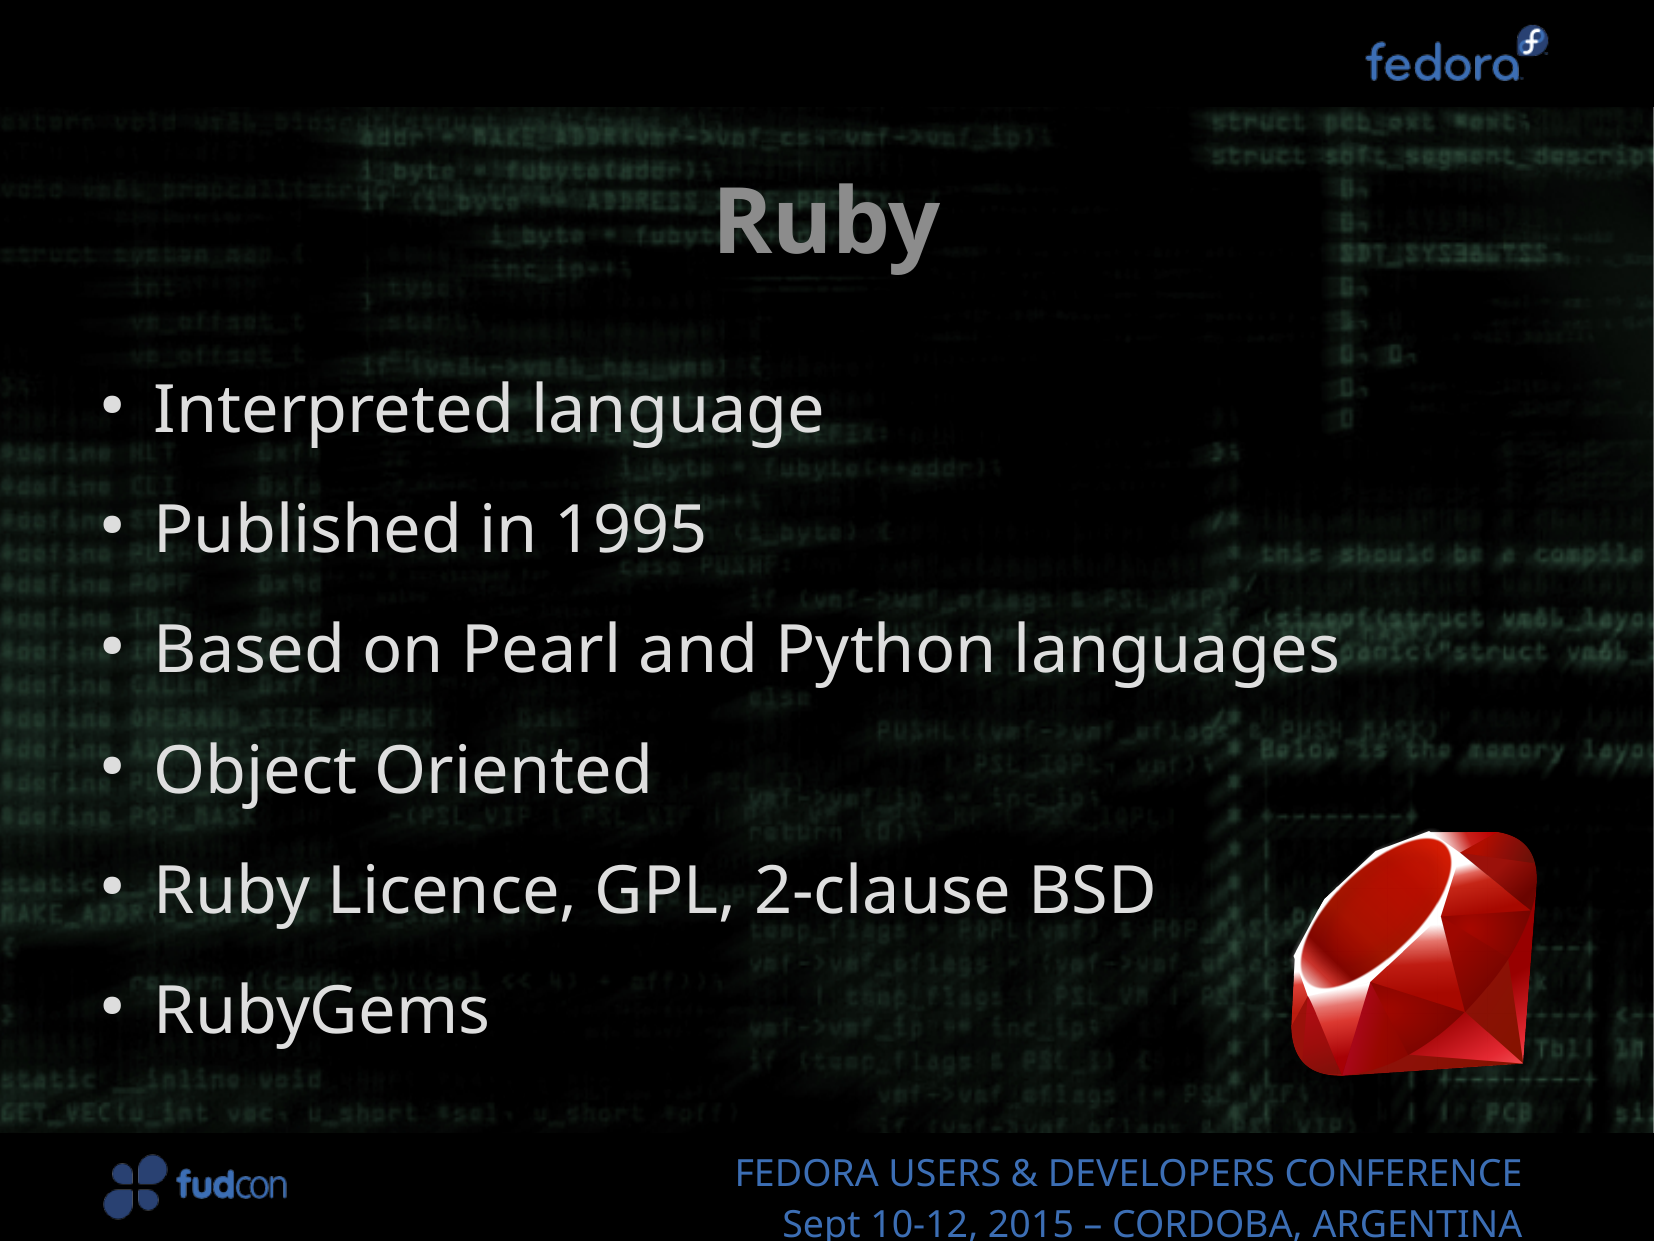

# Ruby
Interpreted language
Published in 1995
Based on Pearl and Python languages
Object Oriented
Ruby Licence, GPL, 2-clause BSD
RubyGems